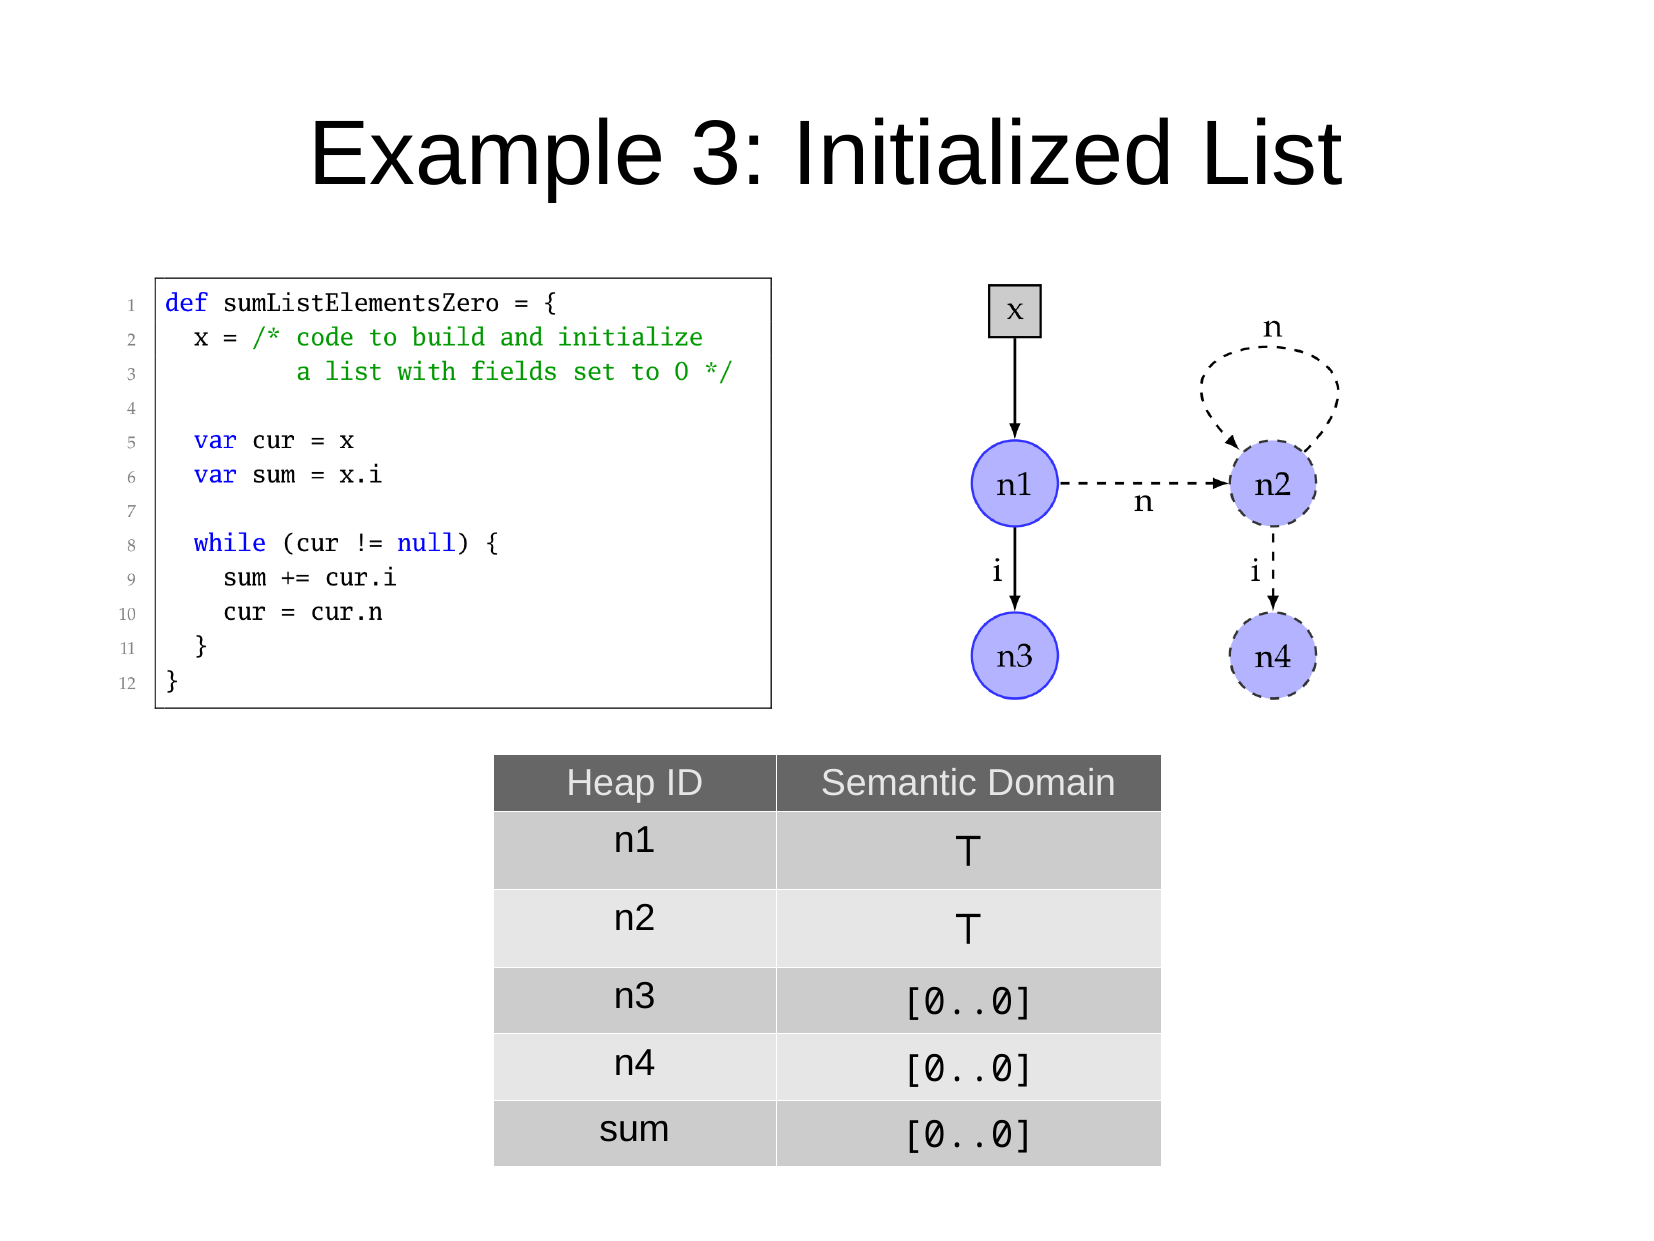

# Example 3: Initialized List
| Heap ID | Semantic Domain |
| --- | --- |
| n1 | ⊤ |
| n2 | ⊤ |
| n3 | [0..0] |
| n4 | [0..0] |
| sum | [0..0] |
| Heap ID | Semantic Domain |
| --- | --- |
| n1 | ⊤ |
| n2 | ⊤ |
| n3 | [0..0] |
| n4 | [0..0] |